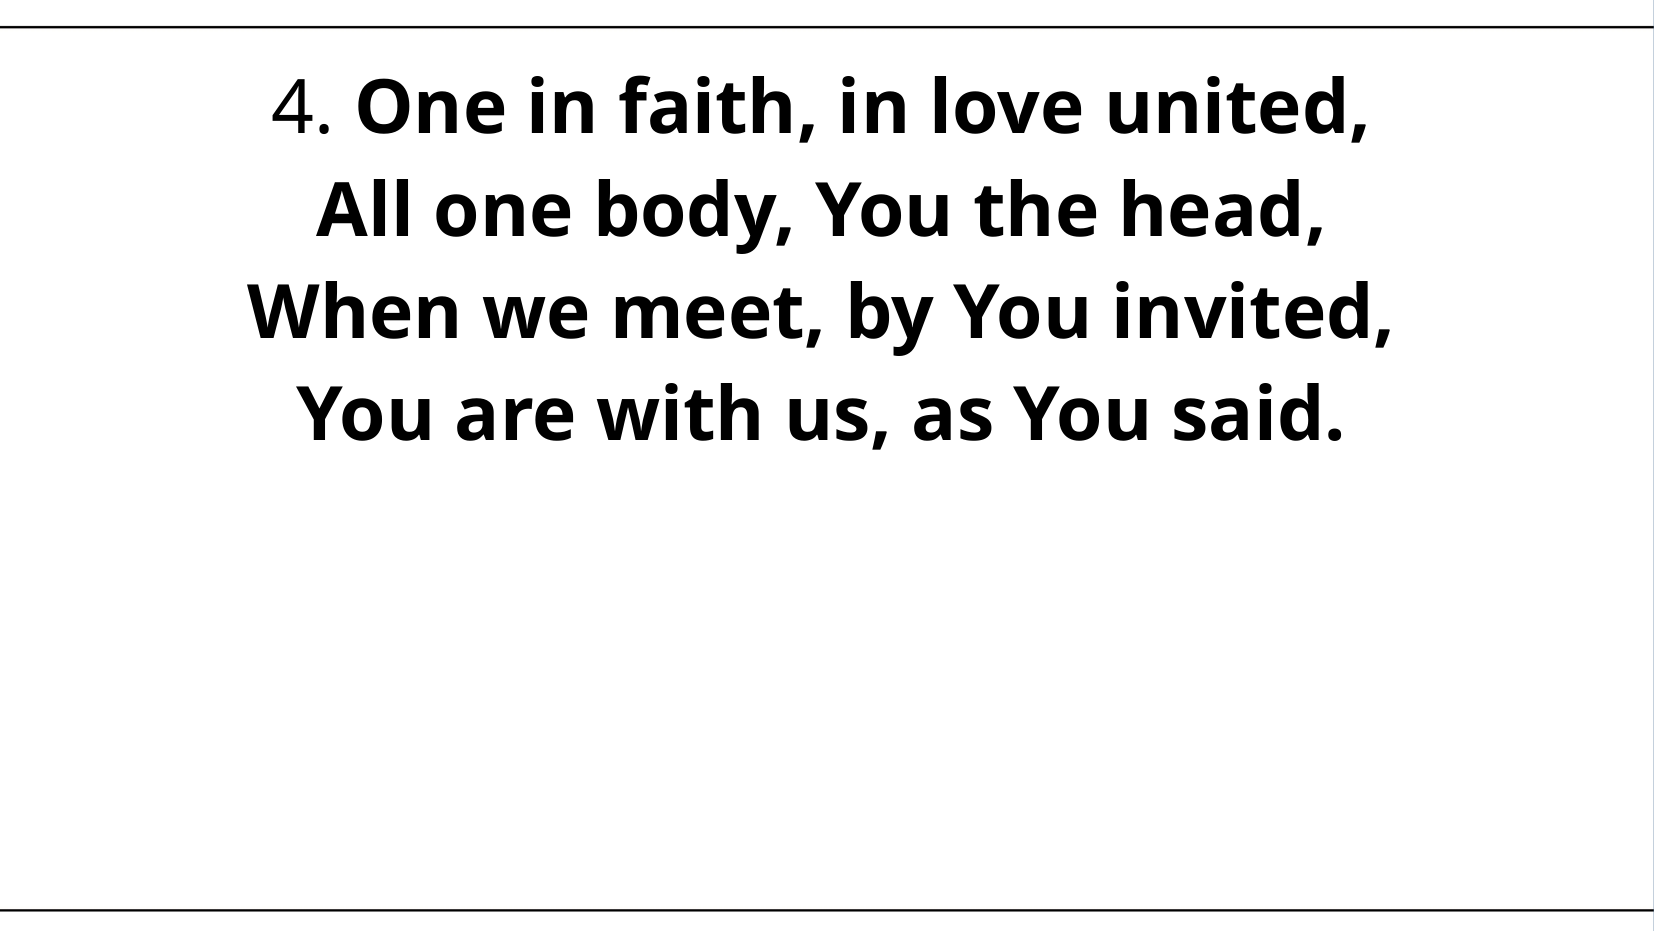

4. One in faith, in love united,
All one body, You the head,
When we meet, by You invited,
You are with us, as You said.